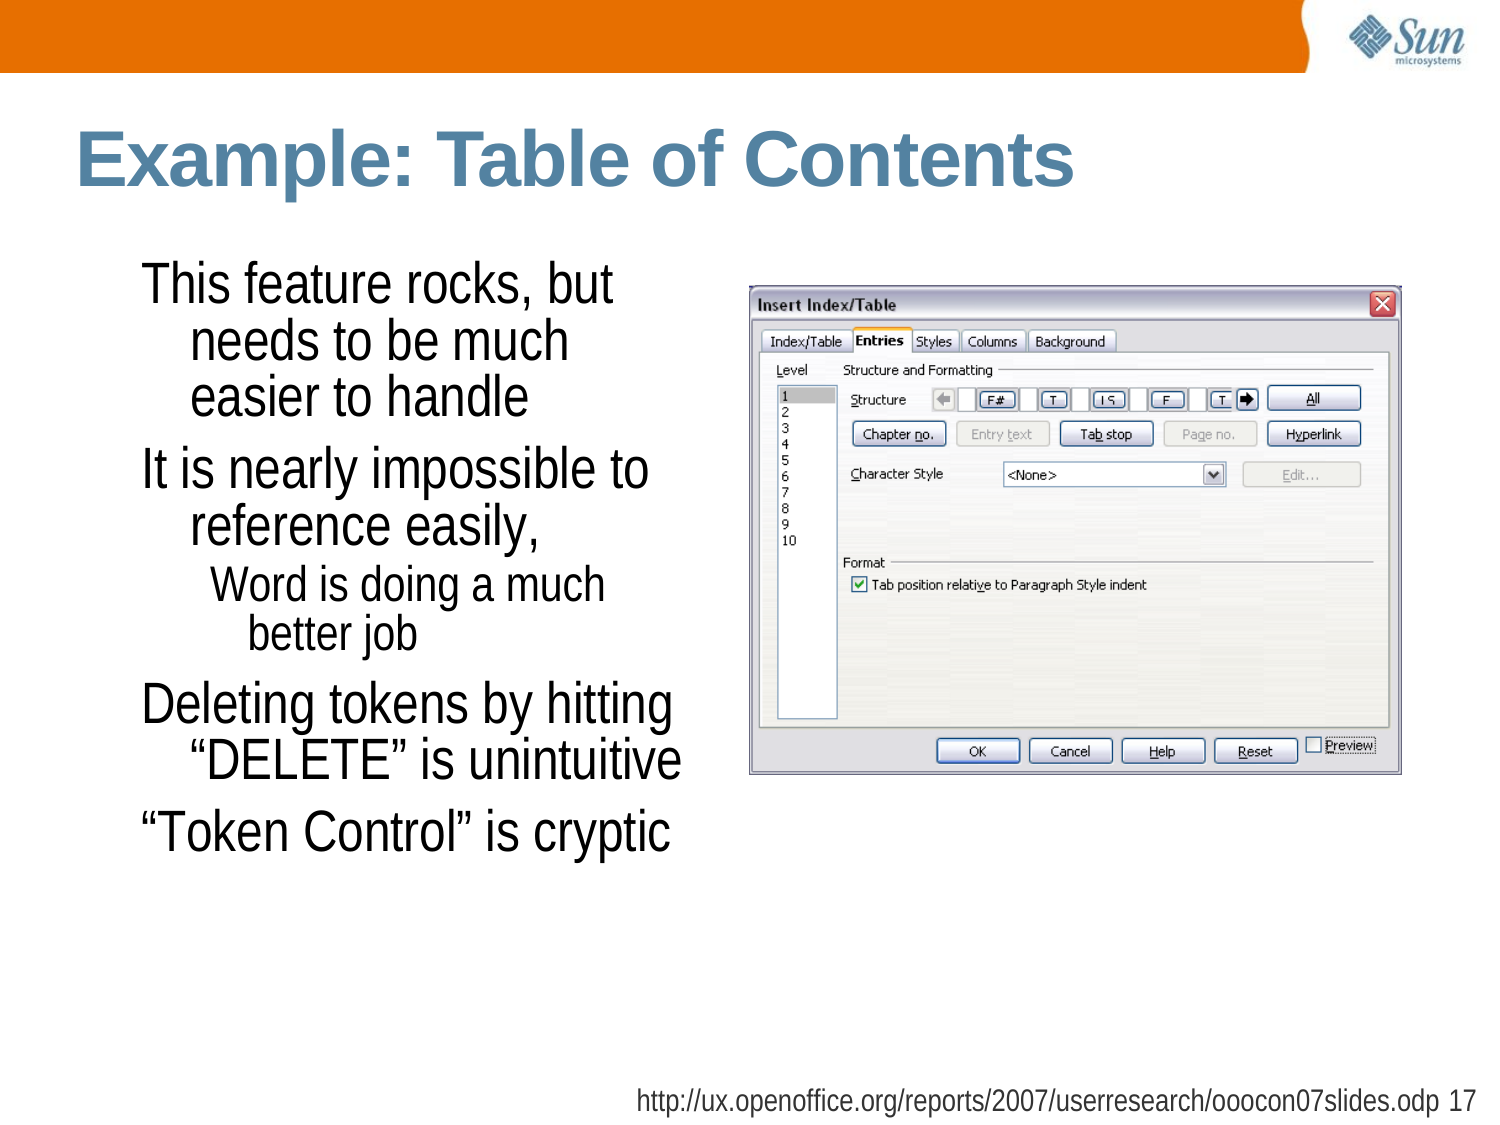

# Example: Table of Contents
This feature rocks, but needs to be much
easier to handle
It is nearly impossible to reference easily,
Word is doing a much better job
Deleting tokens by hitting “DELETE” is unintuitive
“Token Control” is cryptic